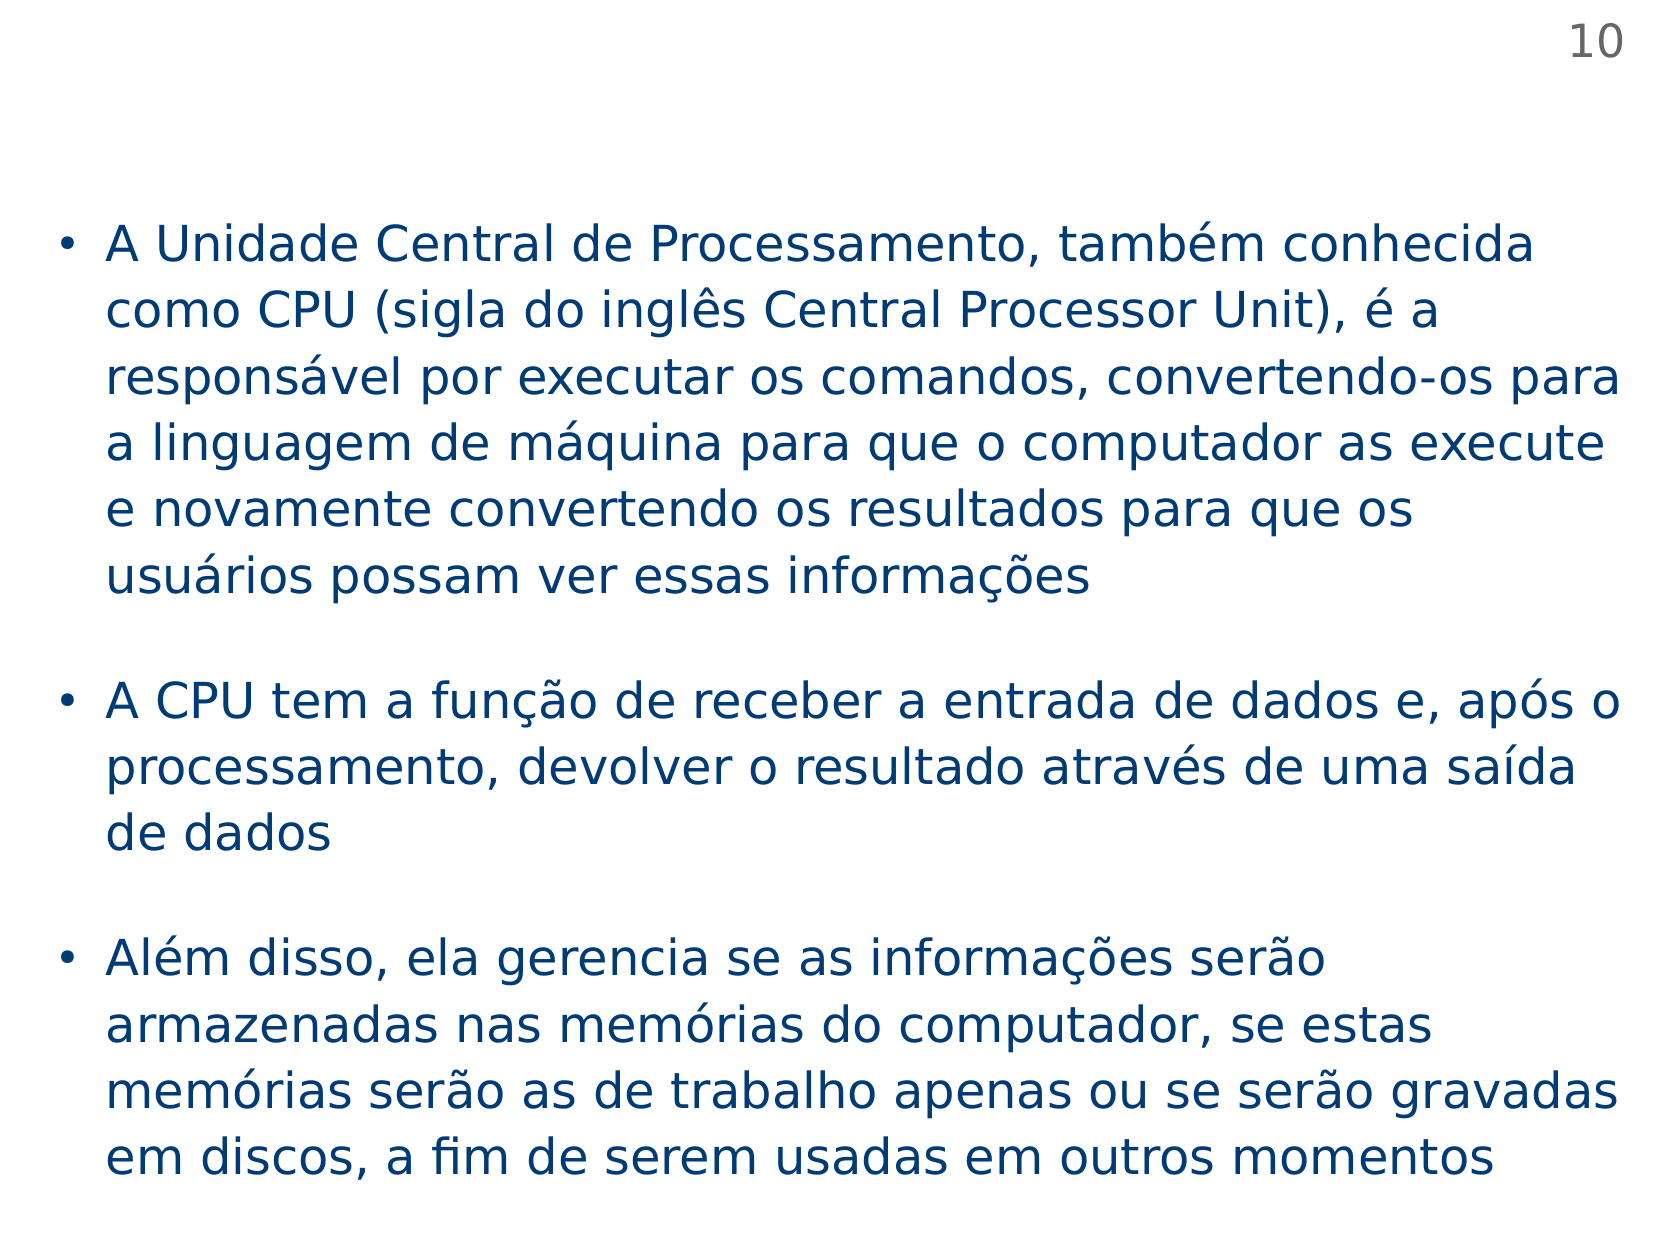

10
#
A Unidade Central de Processamento, também conhecida como CPU (sigla do inglês Central Processor Unit), é a responsável por executar os comandos, convertendo-os para a linguagem de máquina para que o computador as execute e novamente convertendo os resultados para que os usuários possam ver essas informações
A CPU tem a função de receber a entrada de dados e, após o processamento, devolver o resultado através de uma saída de dados
Além disso, ela gerencia se as informações serão armazenadas nas memórias do computador, se estas memórias serão as de trabalho apenas ou se serão gravadas em discos, a fim de serem usadas em outros momentos